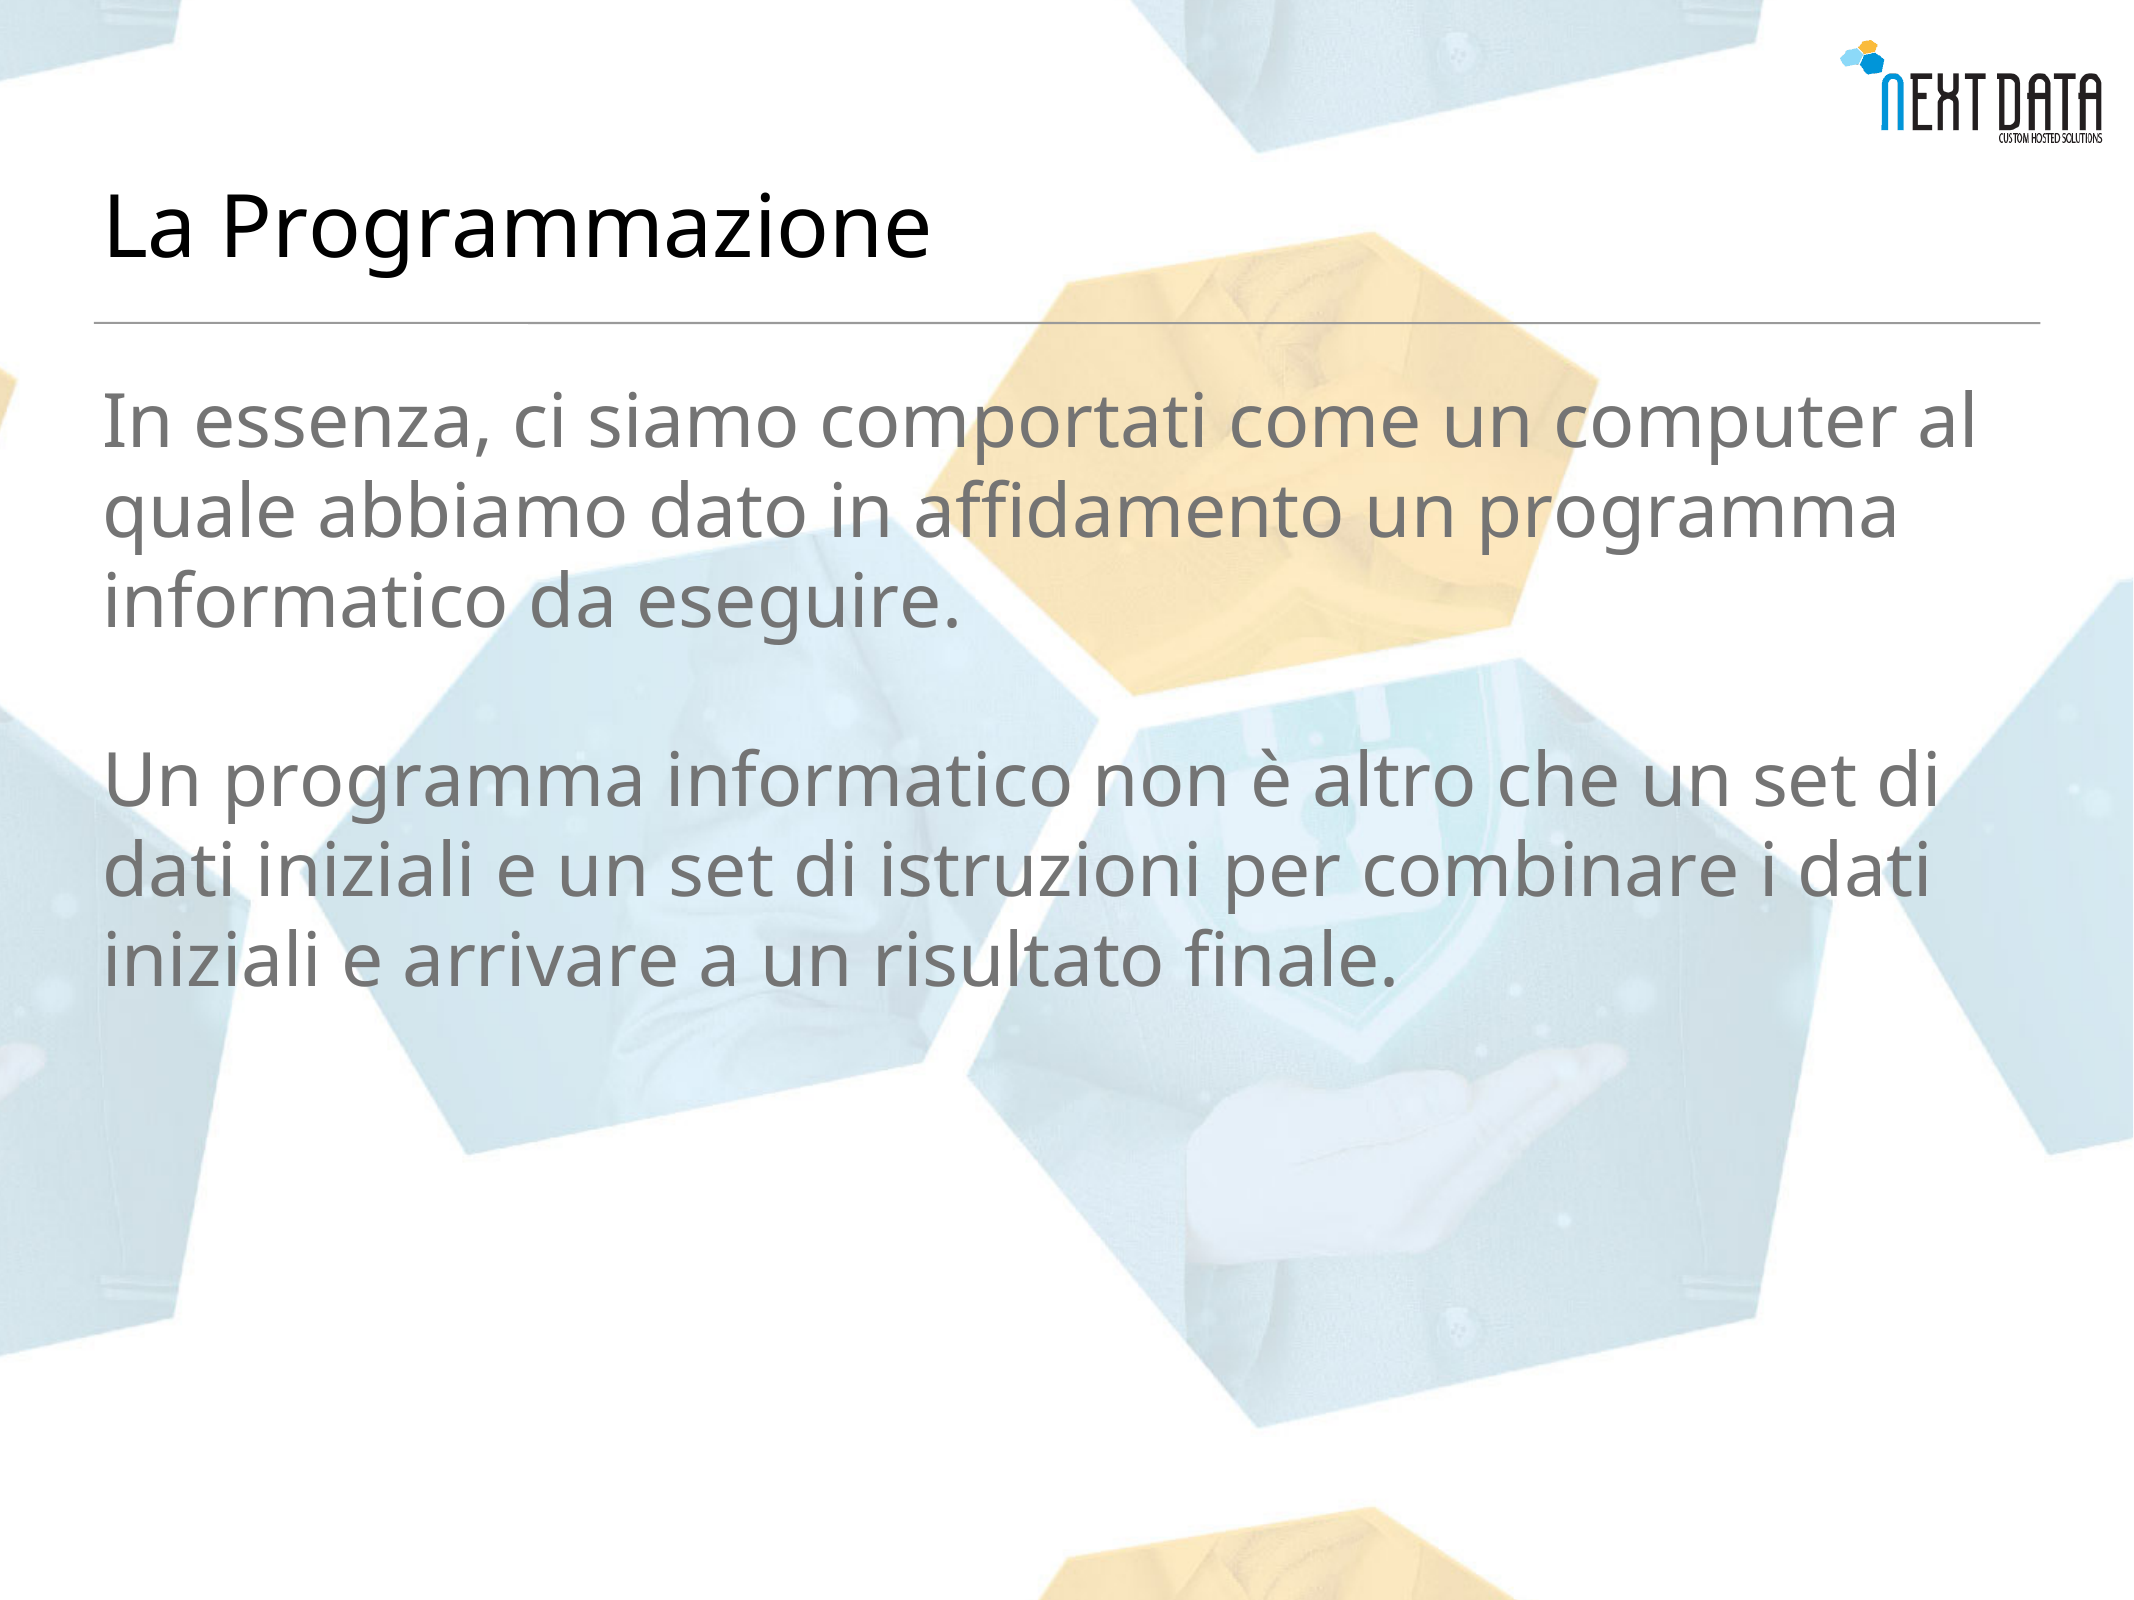

La Programmazione
In essenza, ci siamo comportati come un computer al quale abbiamo dato in affidamento un programma informatico da eseguire.
Un programma informatico non è altro che un set di dati iniziali e un set di istruzioni per combinare i dati iniziali e arrivare a un risultato finale.